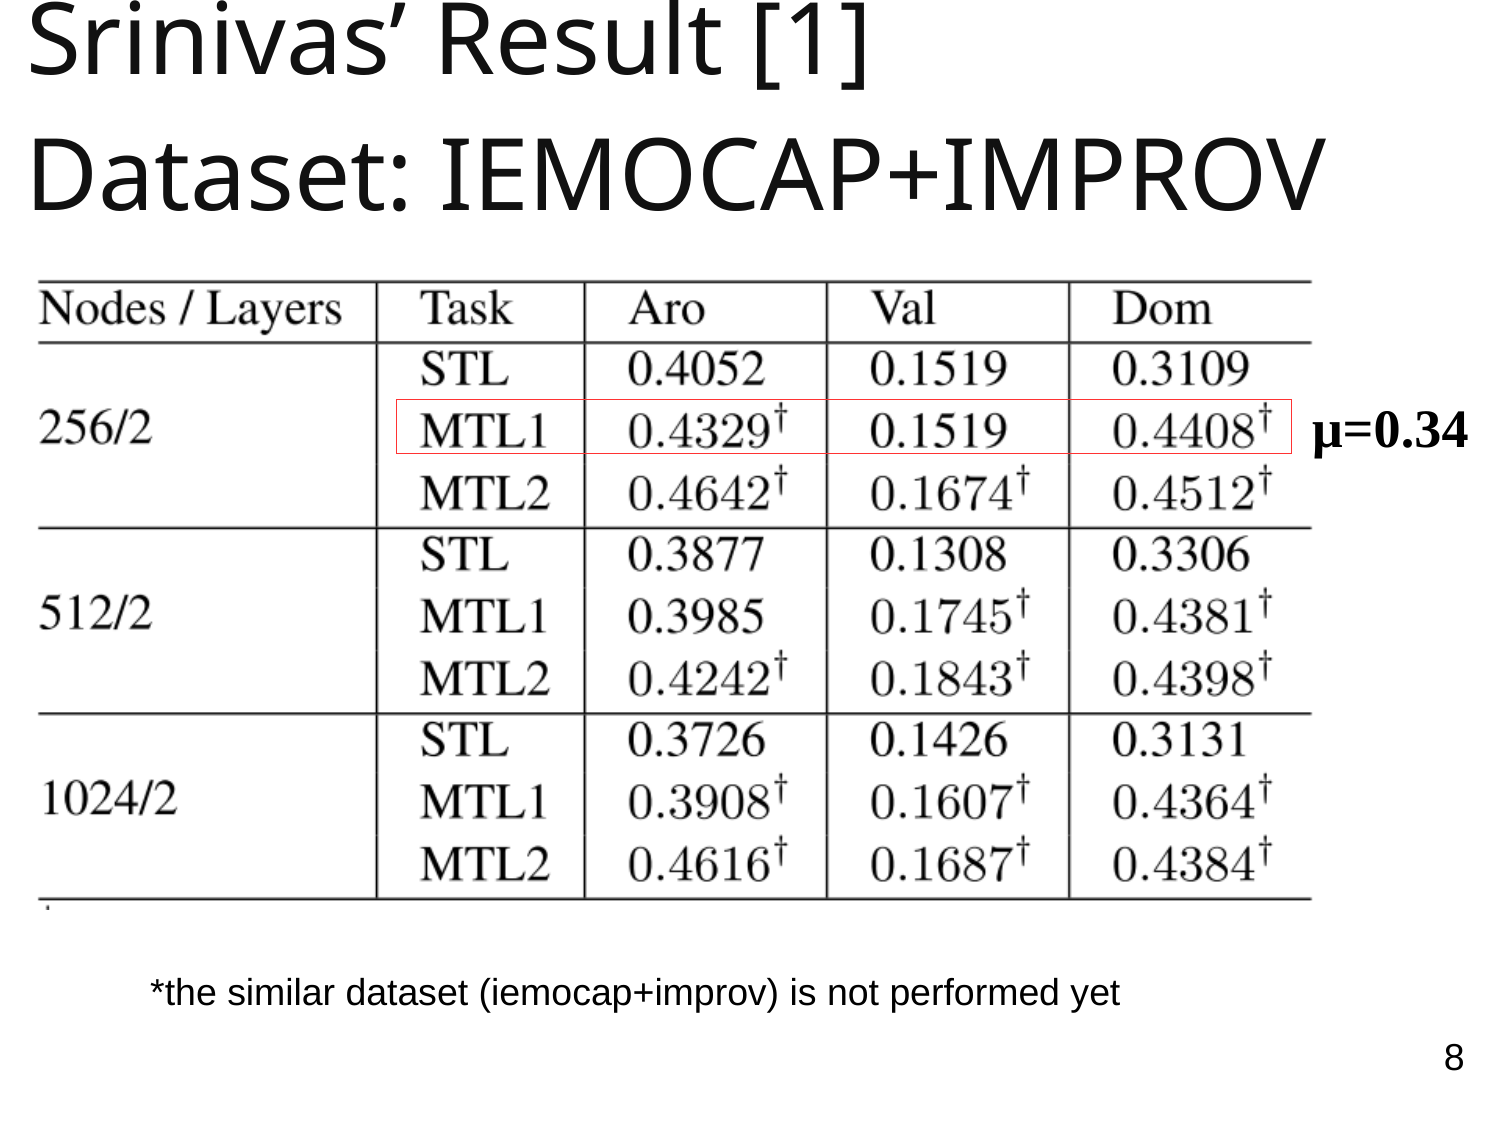

# Srinivas’ Result [1] Dataset: IEMOCAP+IMPROV
μ=0.34
*the similar dataset (iemocap+improv) is not performed yet